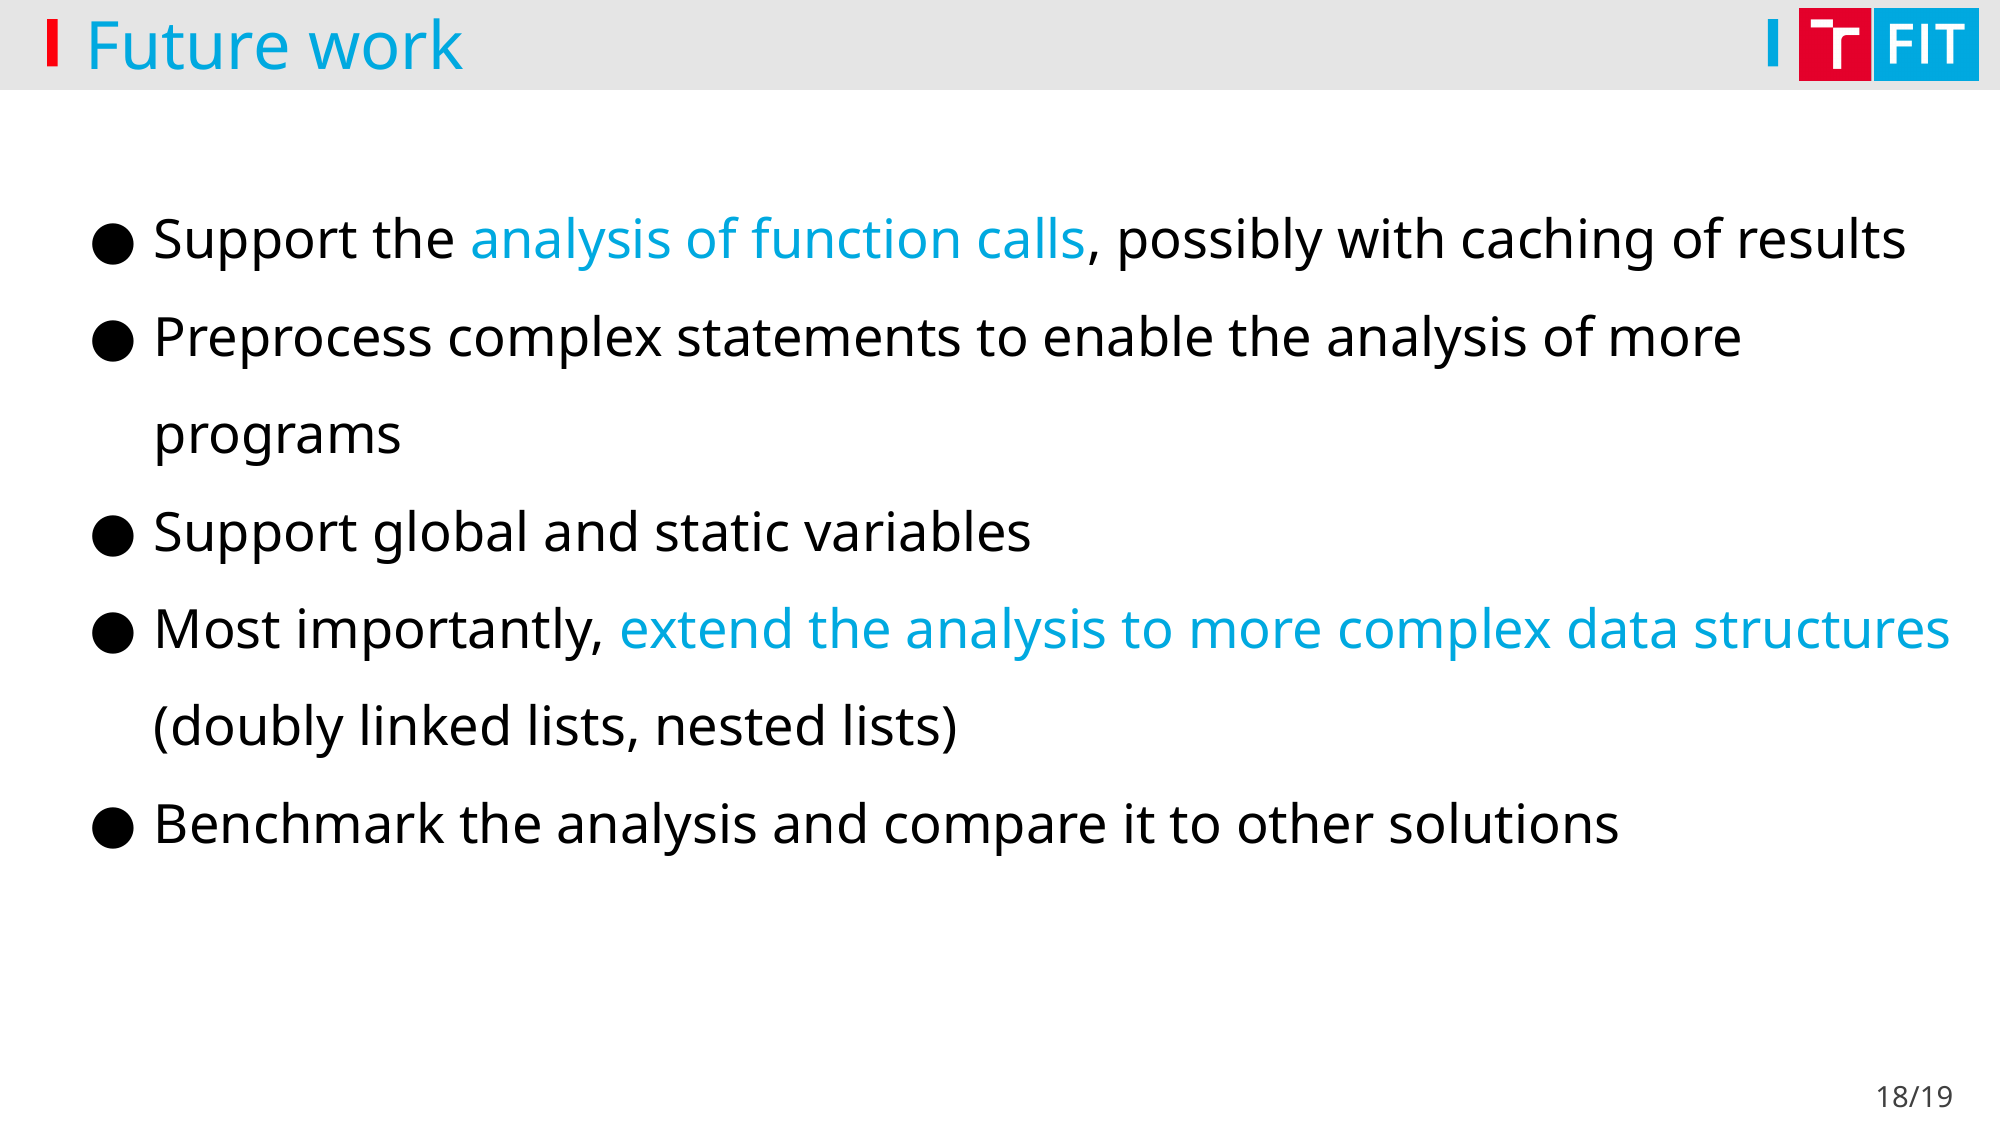

# Future work
Support the analysis of function calls, possibly with caching of results
Preprocess complex statements to enable the analysis of more programs
Support global and static variables
Most importantly, extend the analysis to more complex data structures
(doubly linked lists, nested lists)
Benchmark the analysis and compare it to other solutions